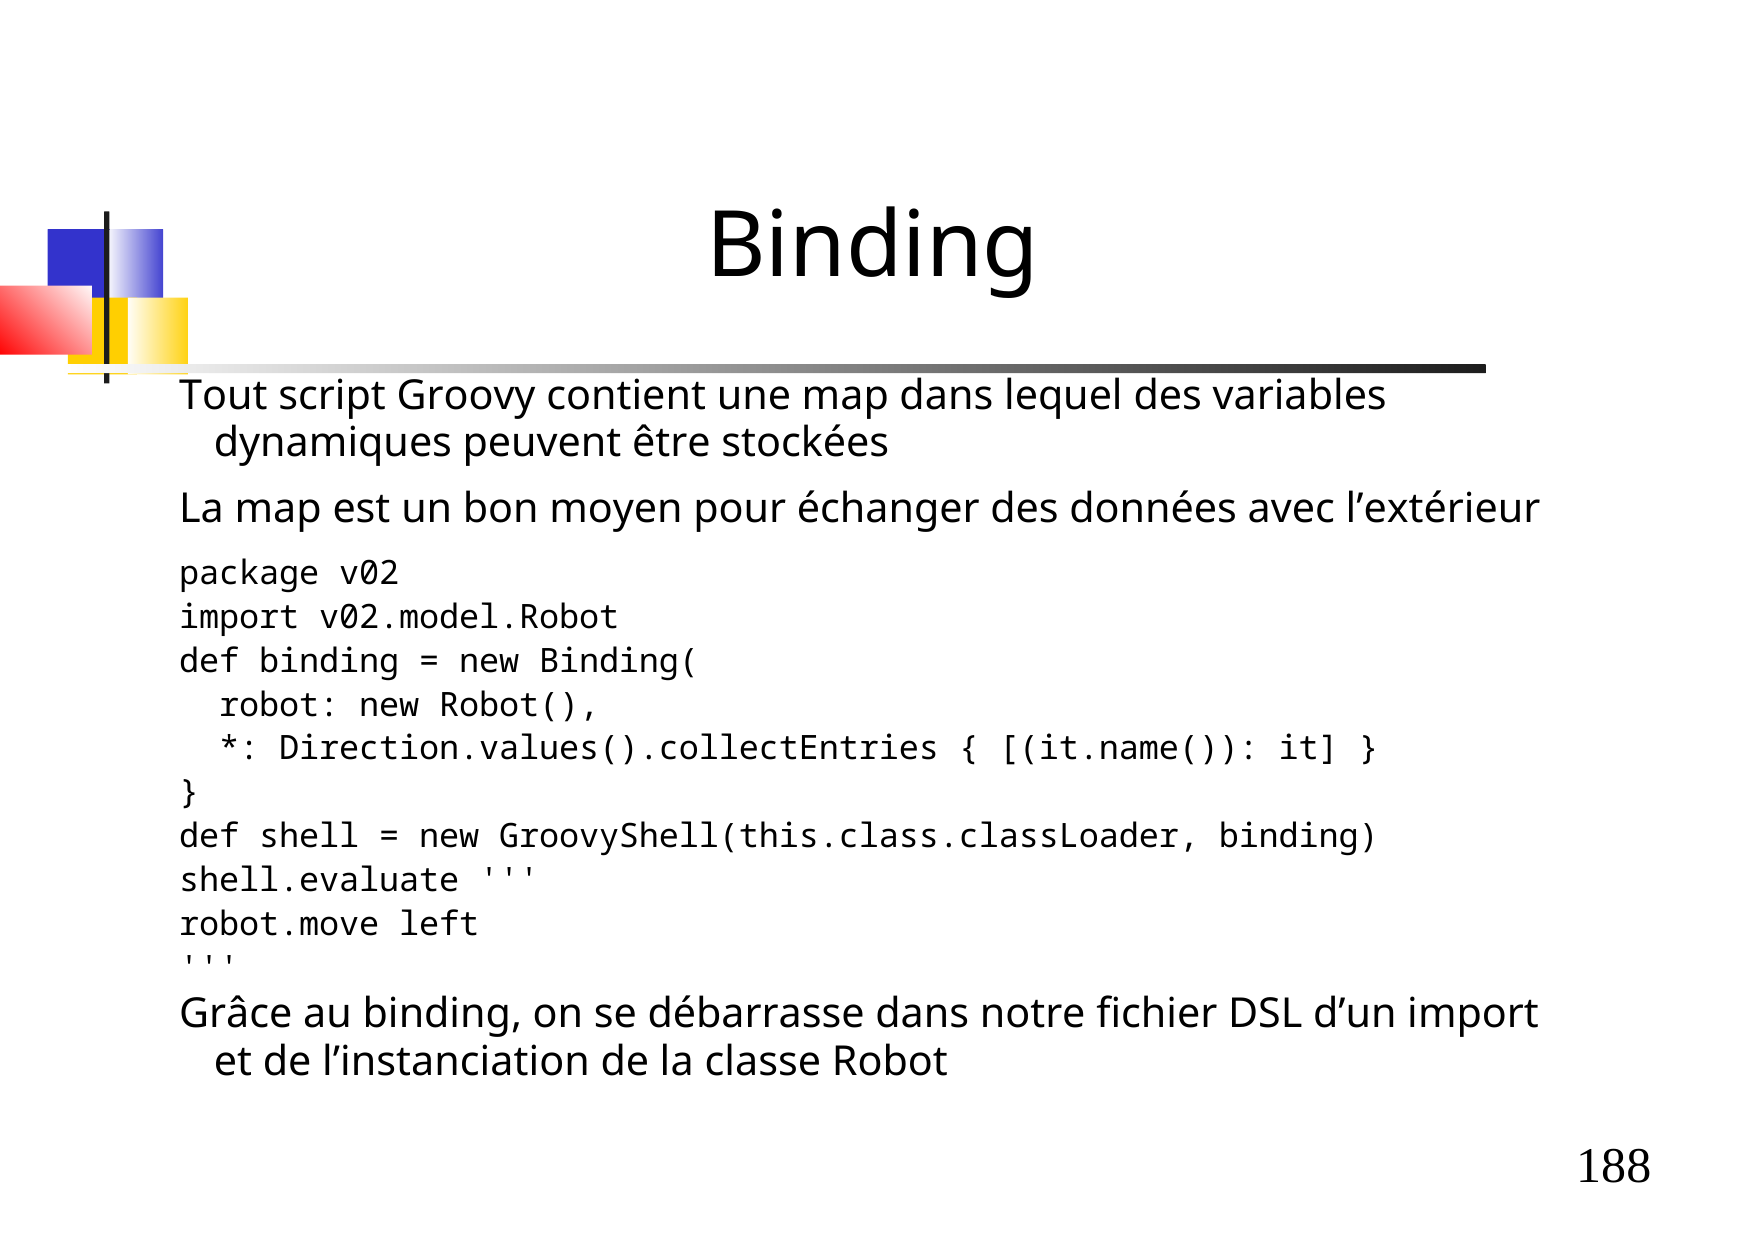

# Binding
Tout script Groovy contient une map dans lequel des variables dynamiques peuvent être stockées
La map est un bon moyen pour échanger des données avec l’extérieur
package v02
import v02.model.Robot
def binding = new Binding(
 robot: new Robot(),
 *: Direction.values().collectEntries { [(it.name()): it] }
}
def shell = new GroovyShell(this.class.classLoader, binding)
shell.evaluate '''
robot.move left
'''
Grâce au binding, on se débarrasse dans notre fichier DSL d’un import et de l’instanciation de la classe Robot